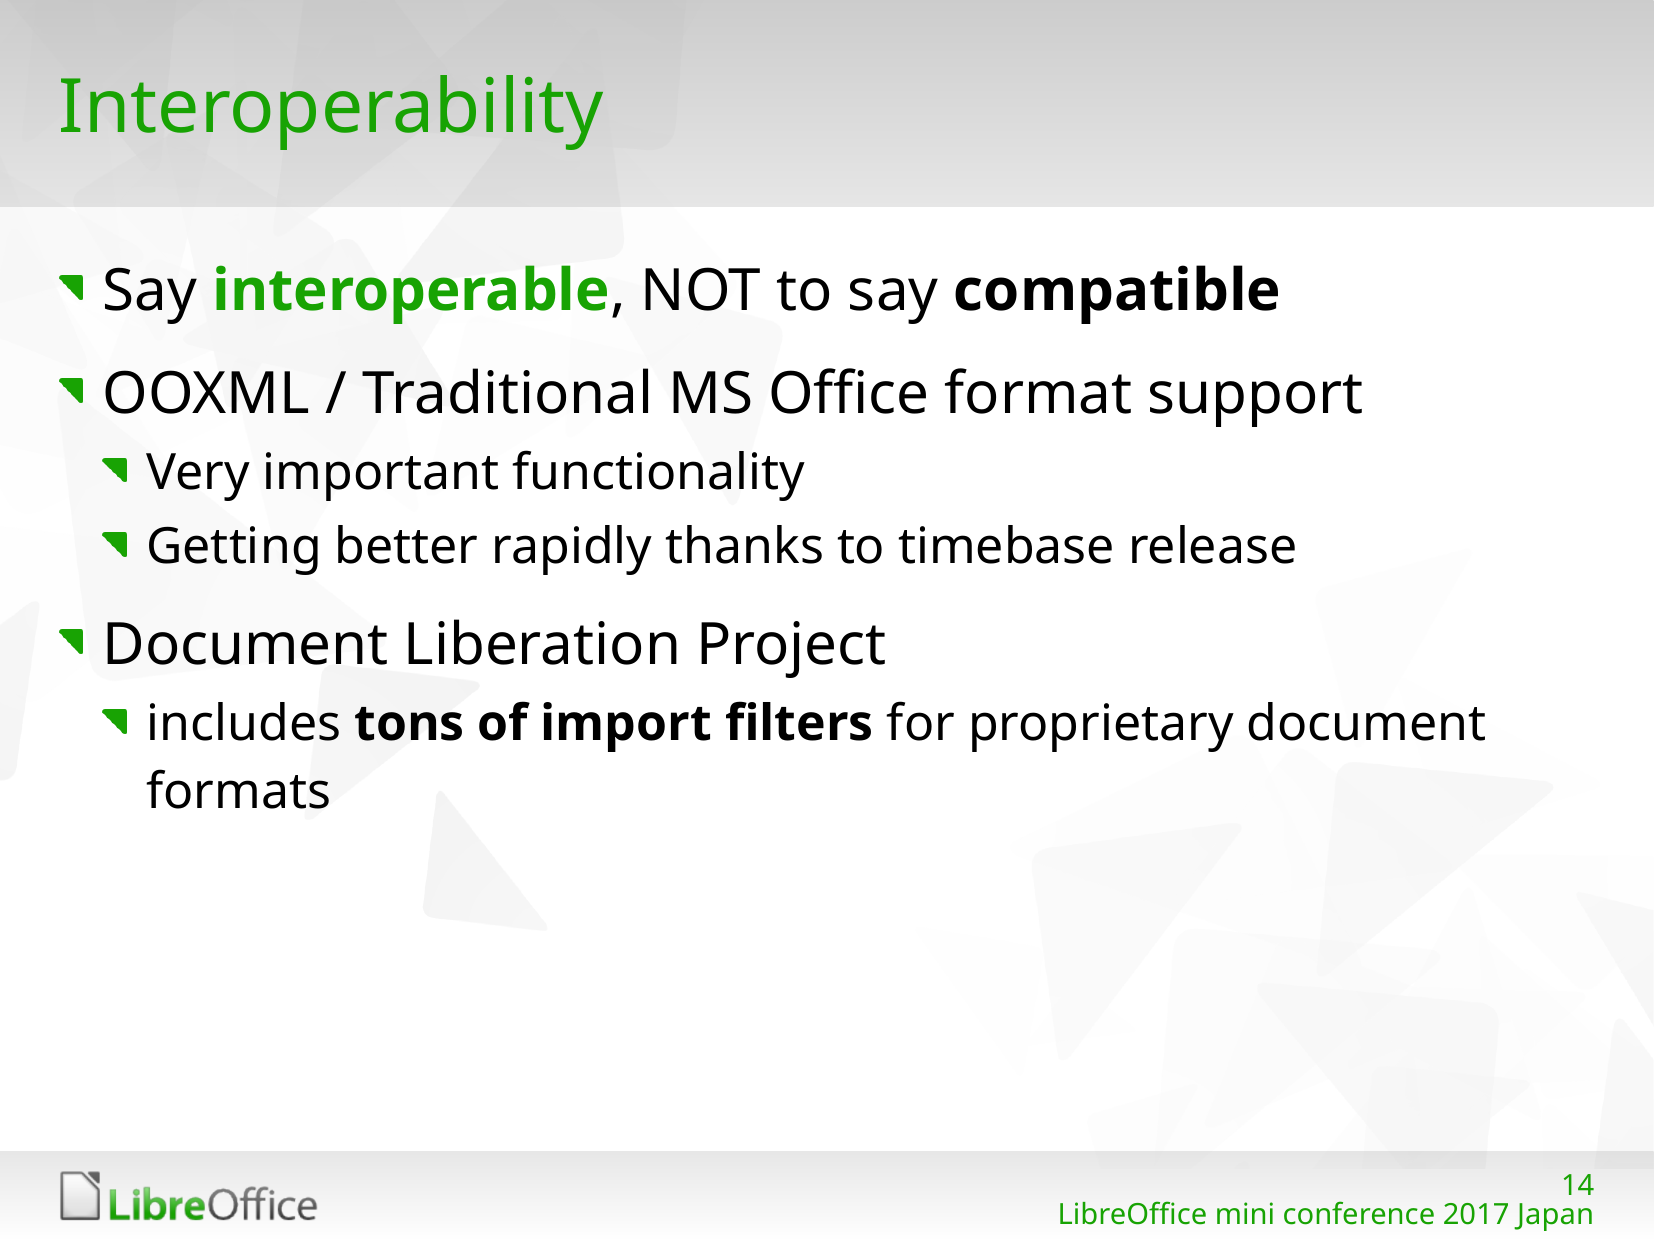

# Interoperability
Say interoperable, NOT to say compatible
OOXML / Traditional MS Office format support
Very important functionality
Getting better rapidly thanks to timebase release
Document Liberation Project
includes tons of import filters for proprietary document formats
14
 LibreOffice mini conference 2017 Japan